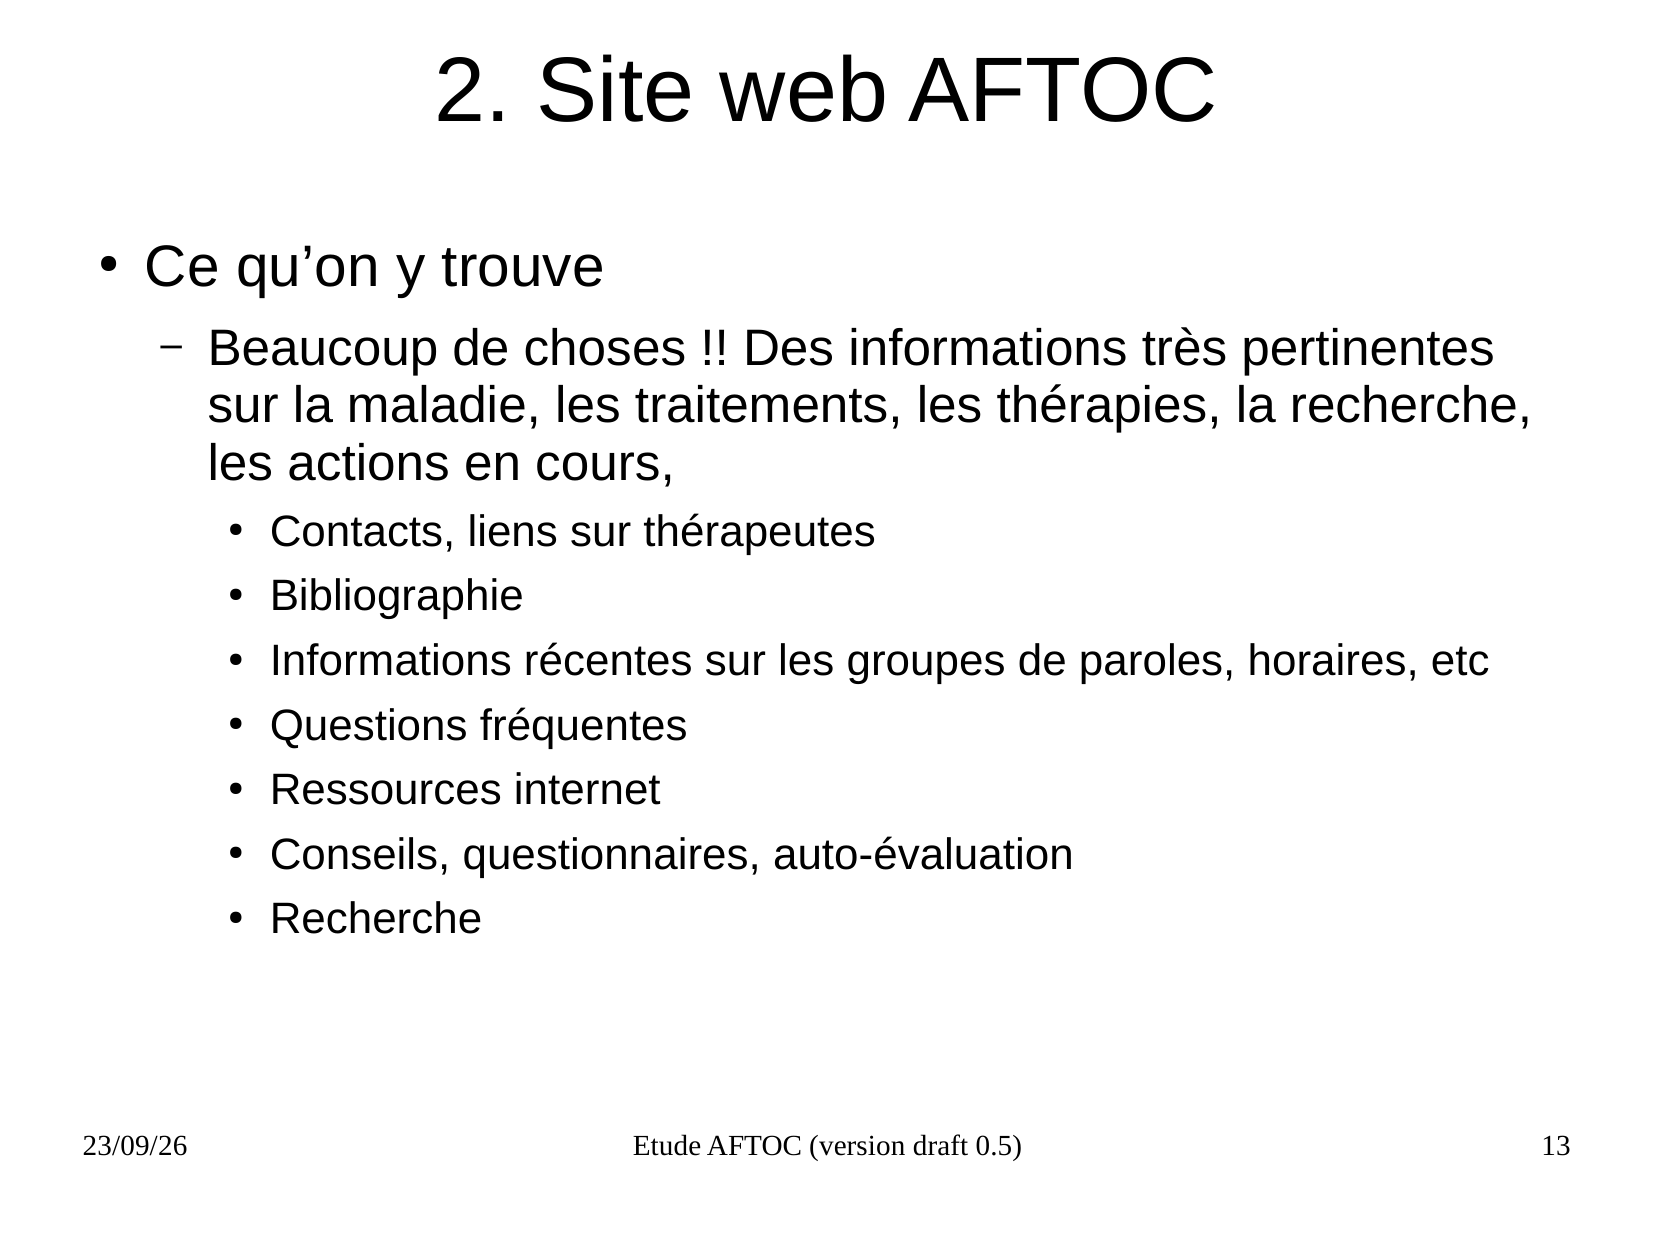

# 2. Site web AFTOC
Ce qu’on y trouve
Beaucoup de choses !! Des informations très pertinentes sur la maladie, les traitements, les thérapies, la recherche, les actions en cours,
Contacts, liens sur thérapeutes
Bibliographie
Informations récentes sur les groupes de paroles, horaires, etc
Questions fréquentes
Ressources internet
Conseils, questionnaires, auto-évaluation
Recherche
Etude AFTOC (version draft 0.5)
13